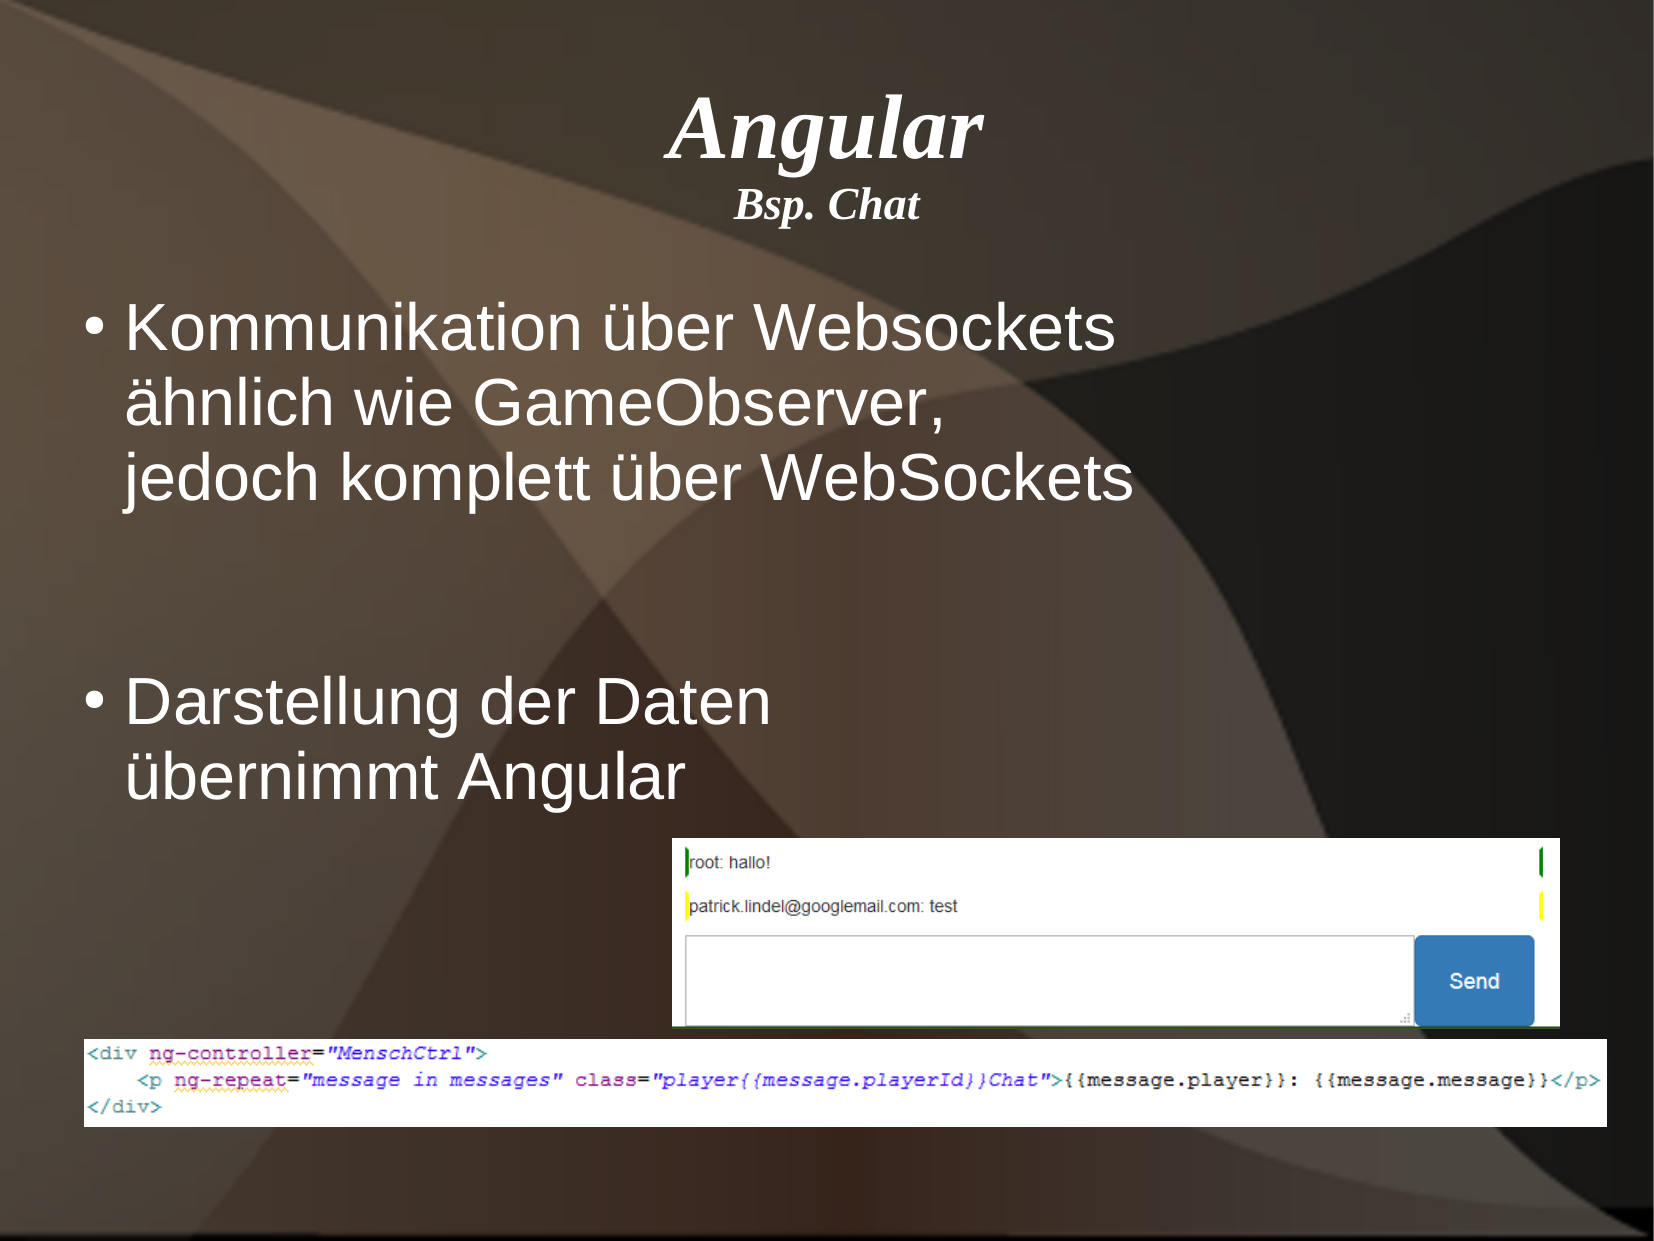

# Angular Bsp. Chat
 Kommunikation über Websockets
 ähnlich wie GameObserver,
 jedoch komplett über WebSockets
 Darstellung der Daten
 übernimmt Angular